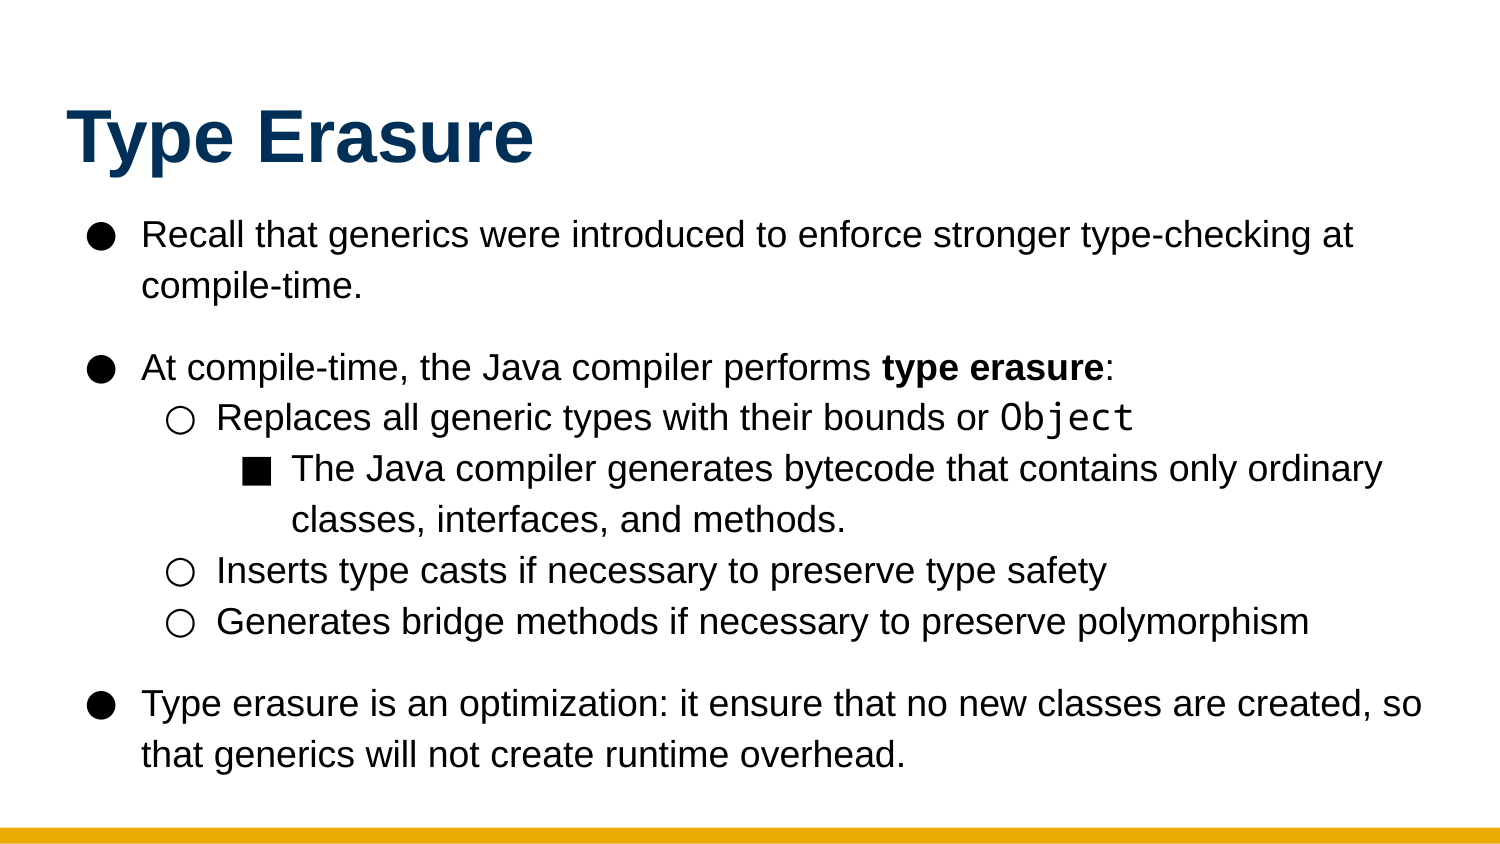

# Type Erasure
Recall that generics were introduced to enforce stronger type-checking at compile-time.
At compile-time, the Java compiler performs type erasure:
Replaces all generic types with their bounds or Object
The Java compiler generates bytecode that contains only ordinary classes, interfaces, and methods.
Inserts type casts if necessary to preserve type safety
Generates bridge methods if necessary to preserve polymorphism
Type erasure is an optimization: it ensure that no new classes are created, so that generics will not create runtime overhead.